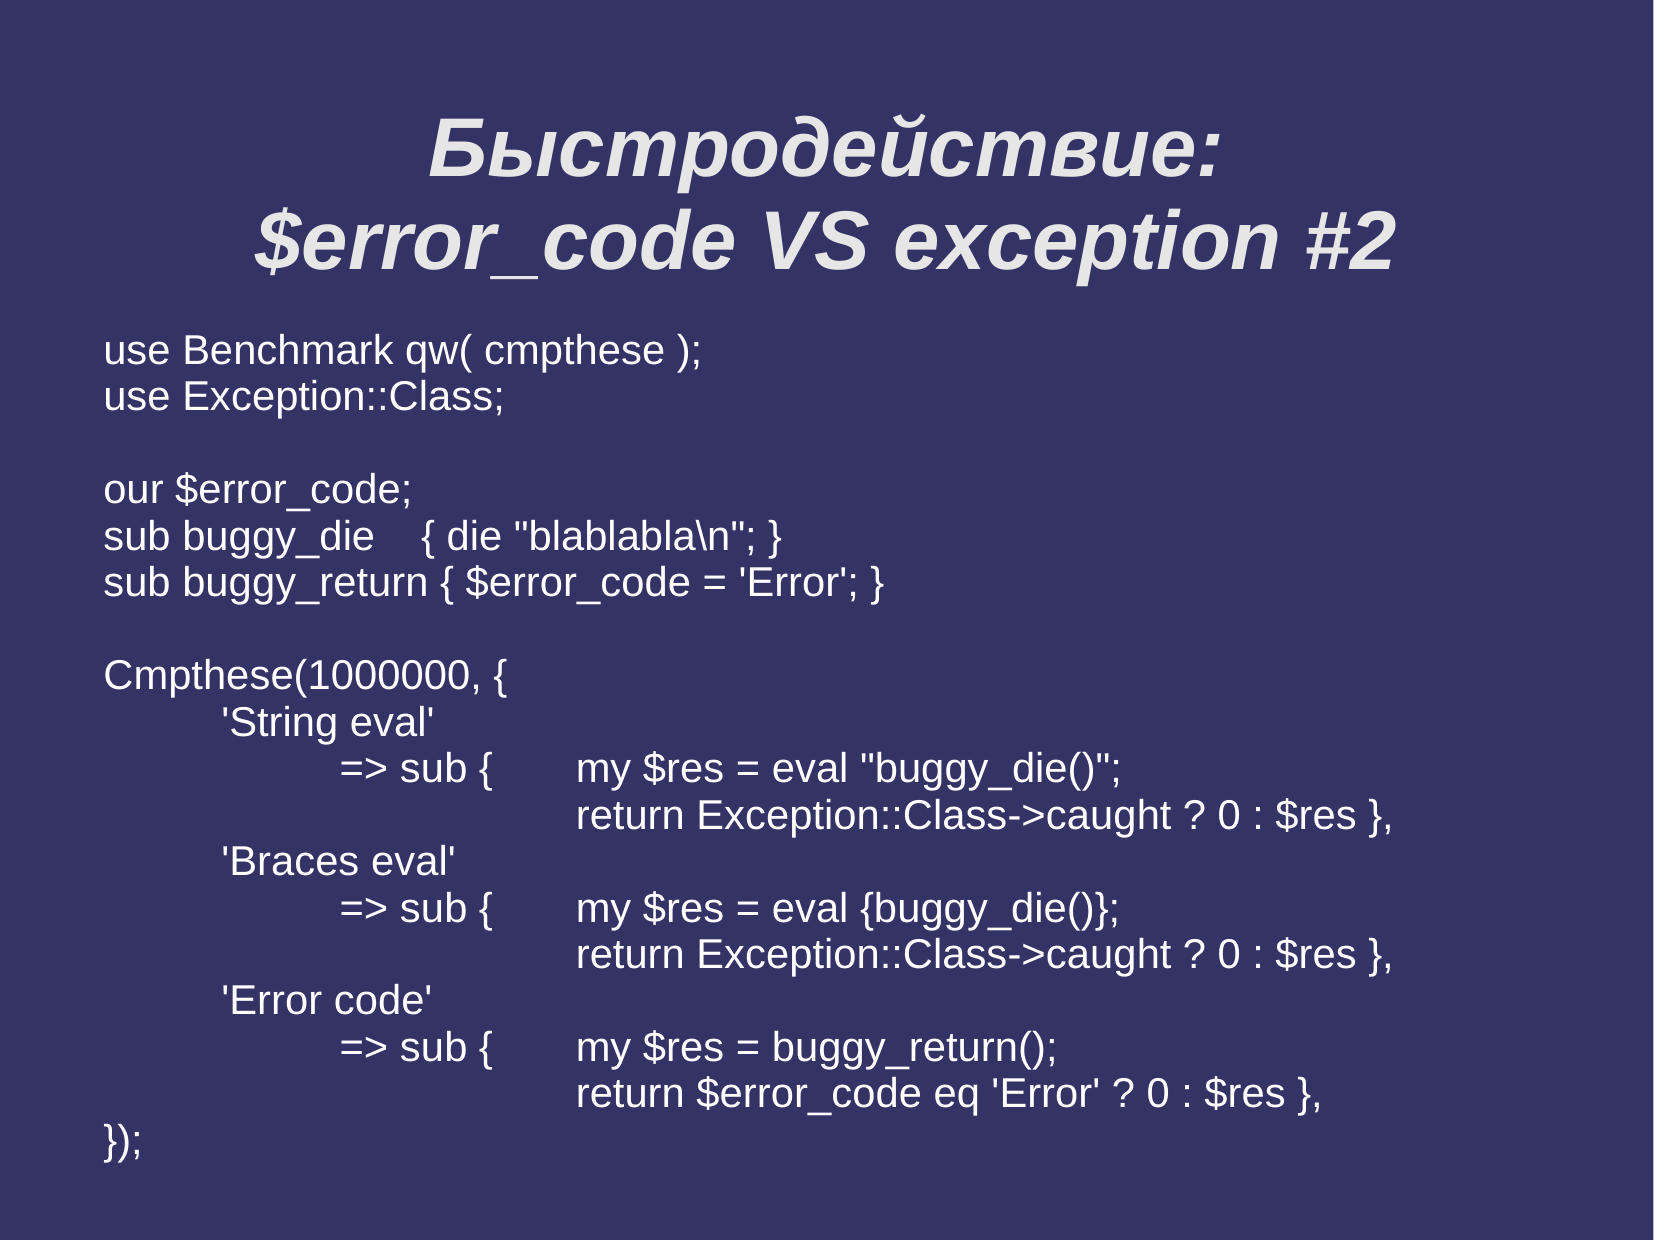

# Быстродействие: $error_code VS exception #2
use Benchmark qw( cmpthese );
use Exception::Class;
our $error_code;
sub buggy_die { die "blablabla\n"; }
sub buggy_return { $error_code = 'Error'; }
Cmpthese(1000000, {
	'String eval'
		=> sub { 	my $res = eval "buggy_die()";
				return Exception::Class->caught ? 0 : $res },
 	'Braces eval'
		=> sub { 	my $res = eval {buggy_die()};
				return Exception::Class->caught ? 0 : $res },
 	'Error code'
		=> sub { 	my $res = buggy_return();
				return $error_code eq 'Error' ? 0 : $res },
});